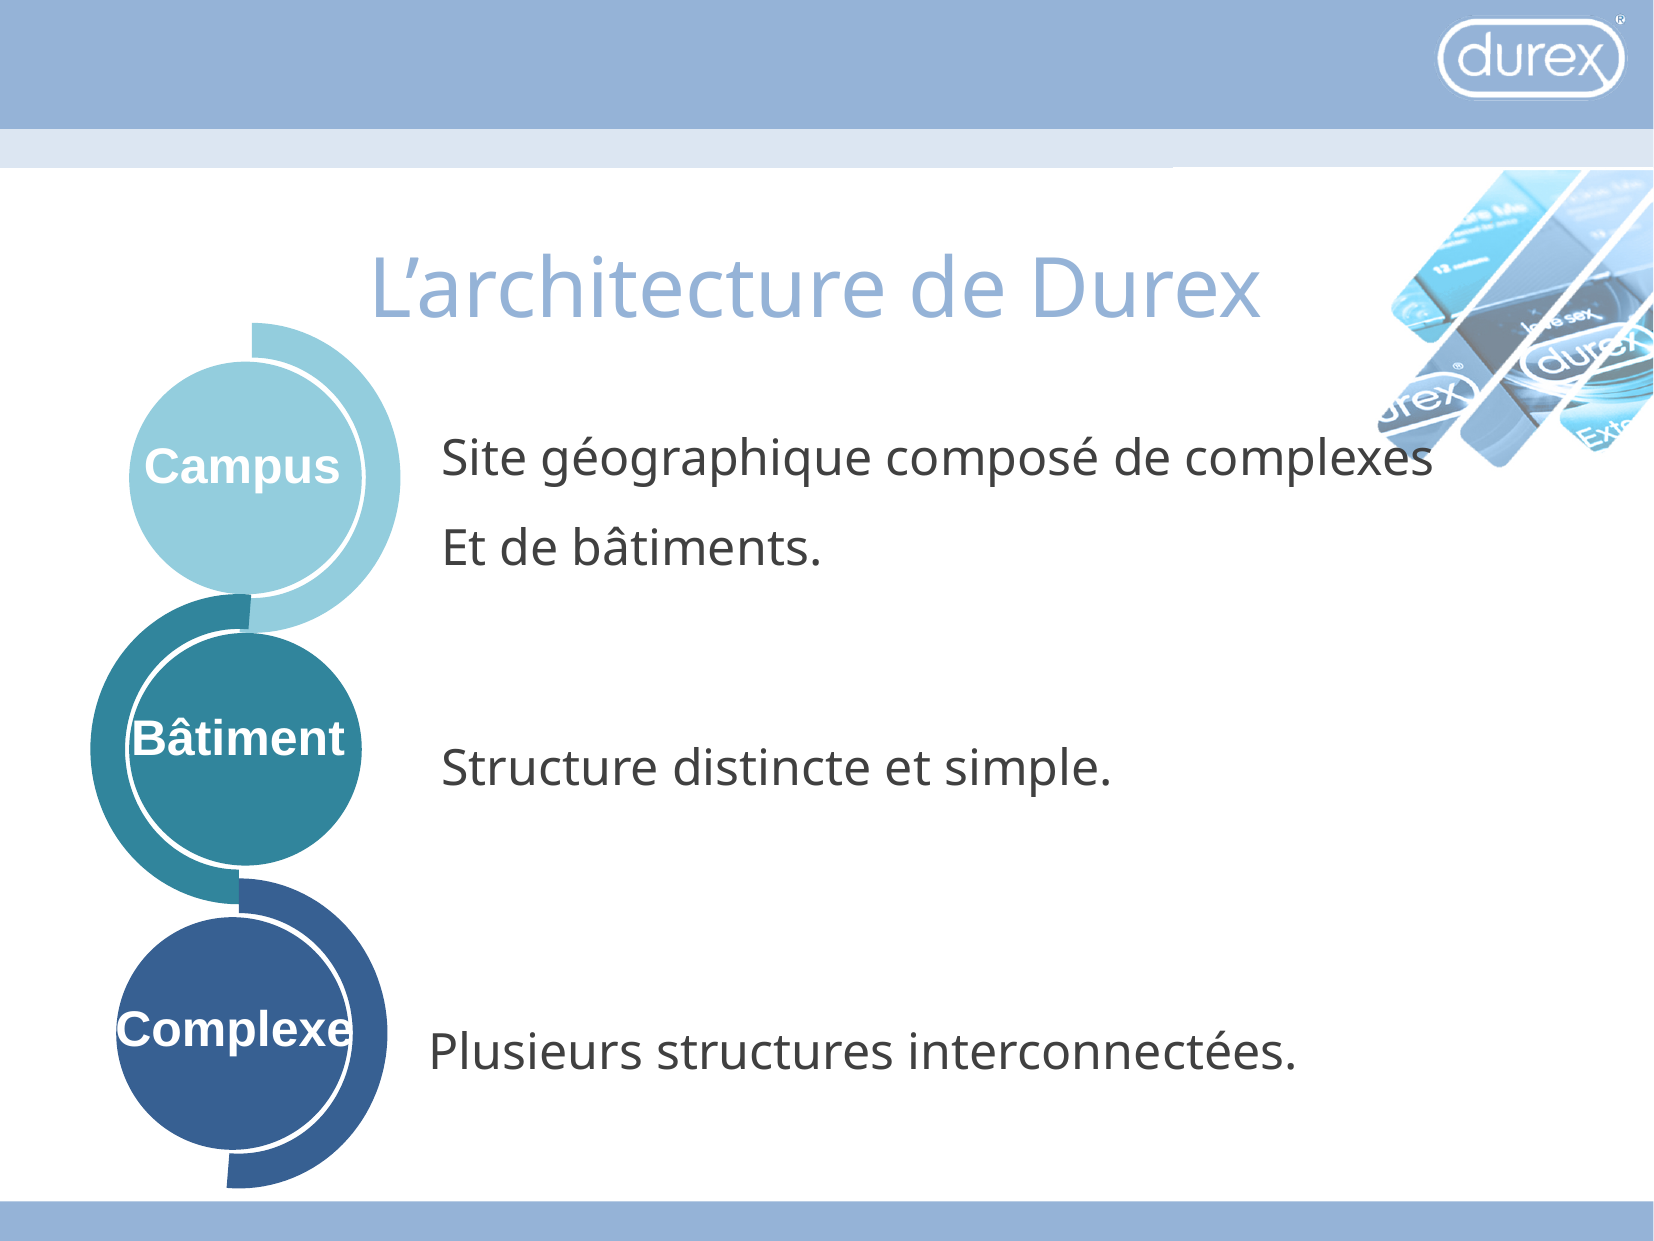

# L’architecture de Durex
Site géographique composé de complexes
Et de bâtiments.
Campus
Structure distincte et simple.
Bâtiment
Plusieurs structures interconnectées.
Complexe